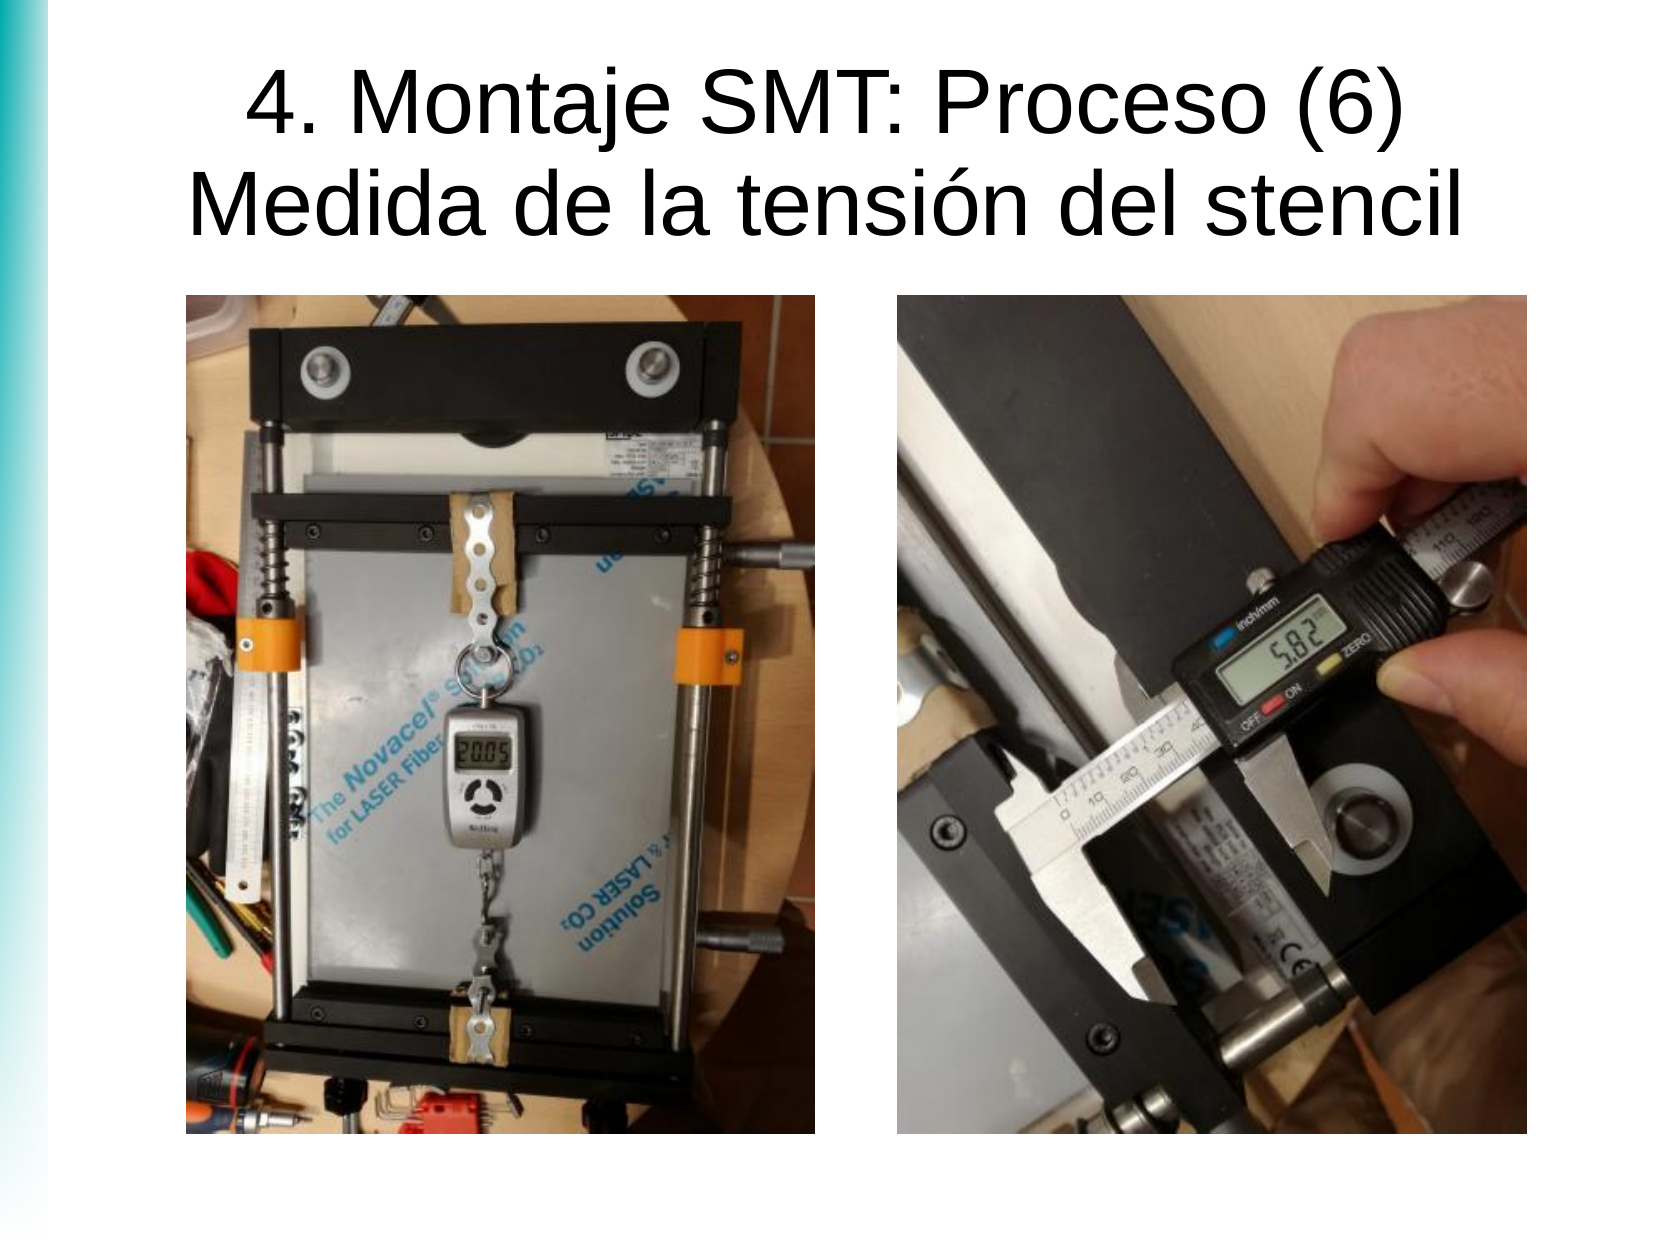

# 4. Montaje SMT: Proceso (6) Medida de la tensión del stencil